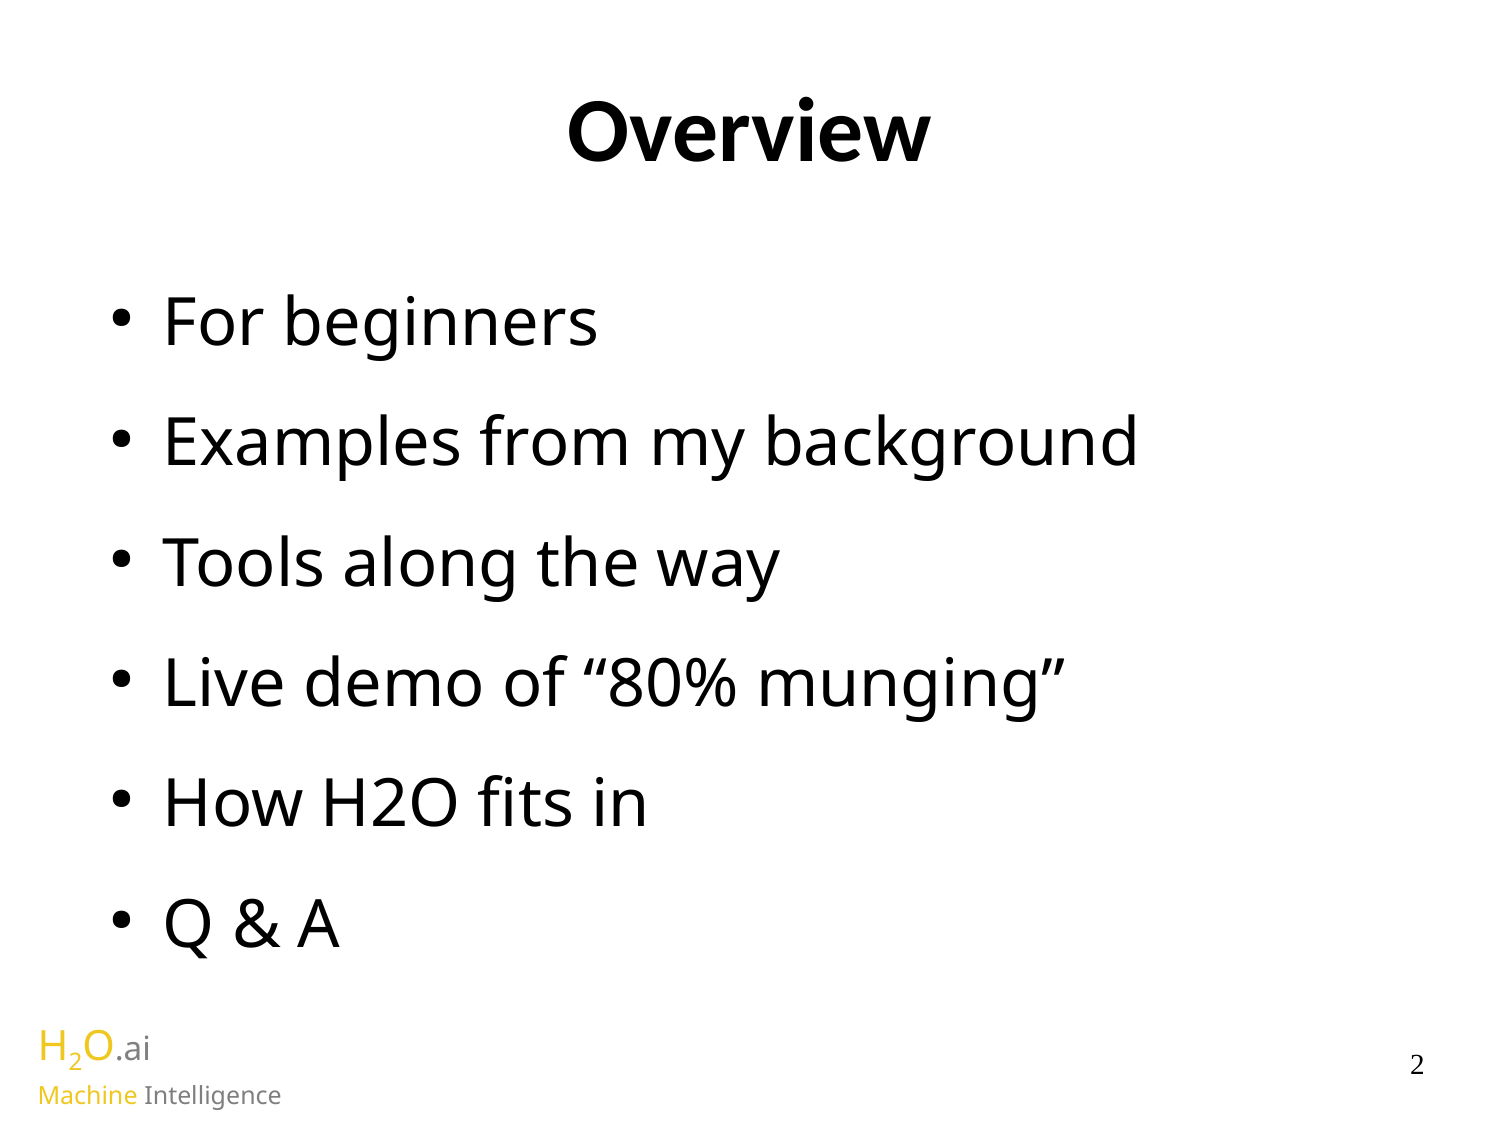

# Overview
For beginners
Examples from my background
Tools along the way
Live demo of “80% munging”
How H2O fits in
Q & A
2